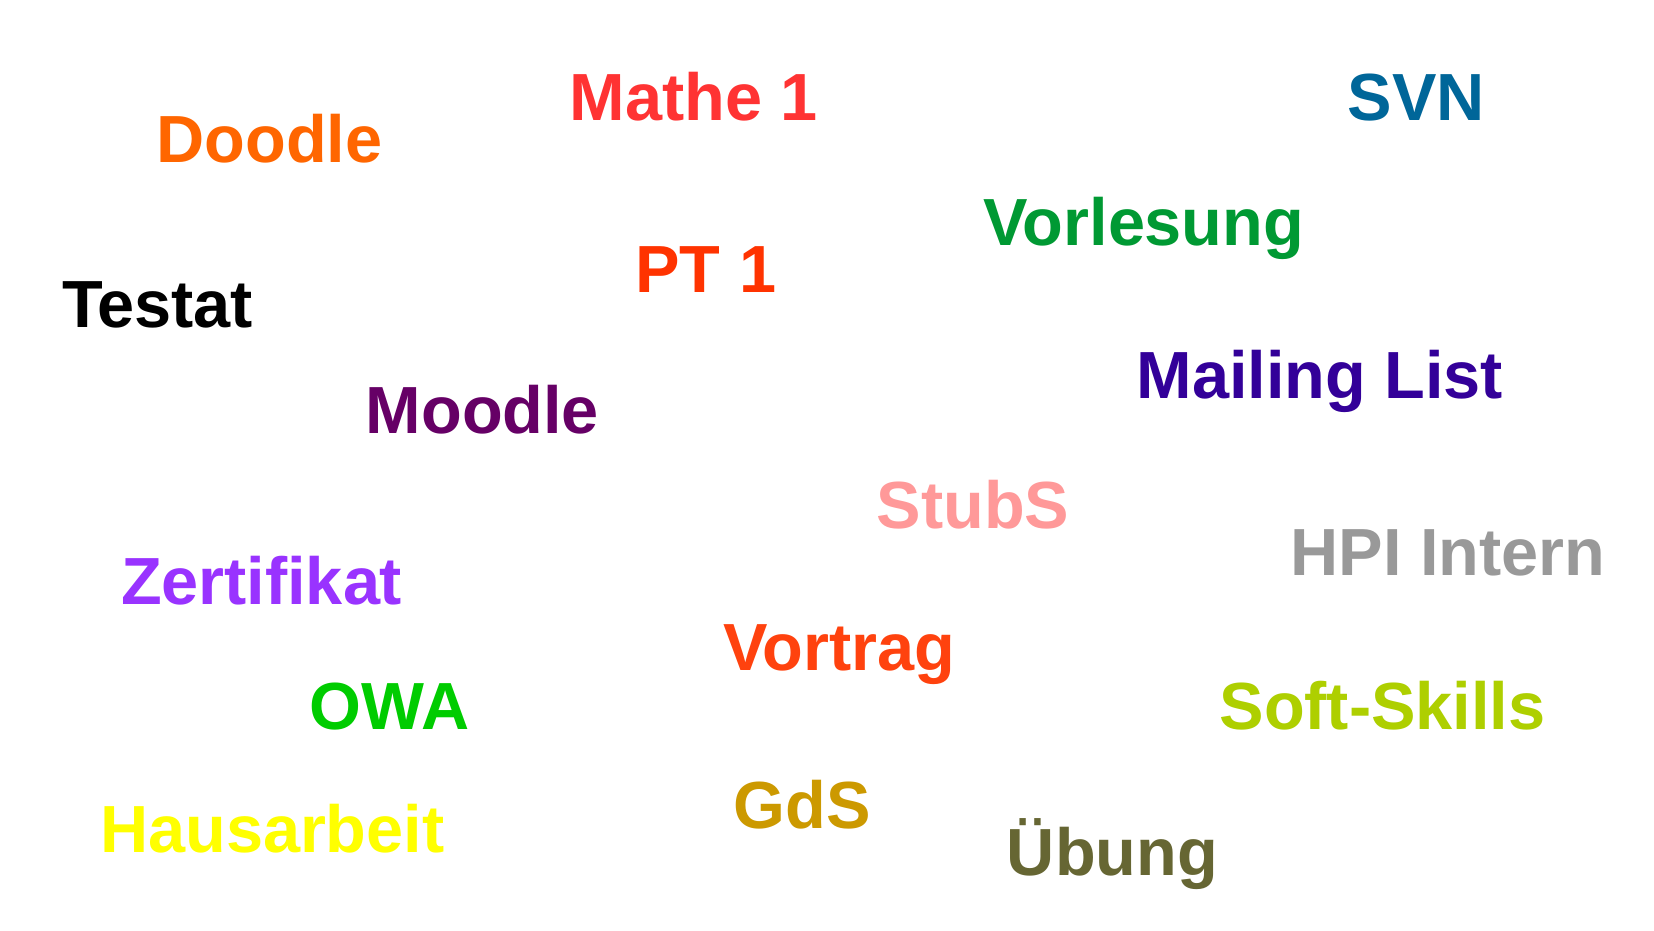

Mathe 1
SVN
Doodle
Vorlesung
PT 1
Testat
Mailing List
Moodle
StubS
HPI Intern
Zertifikat
Vortrag
OWA
Soft-Skills
GdS
Hausarbeit
Übung